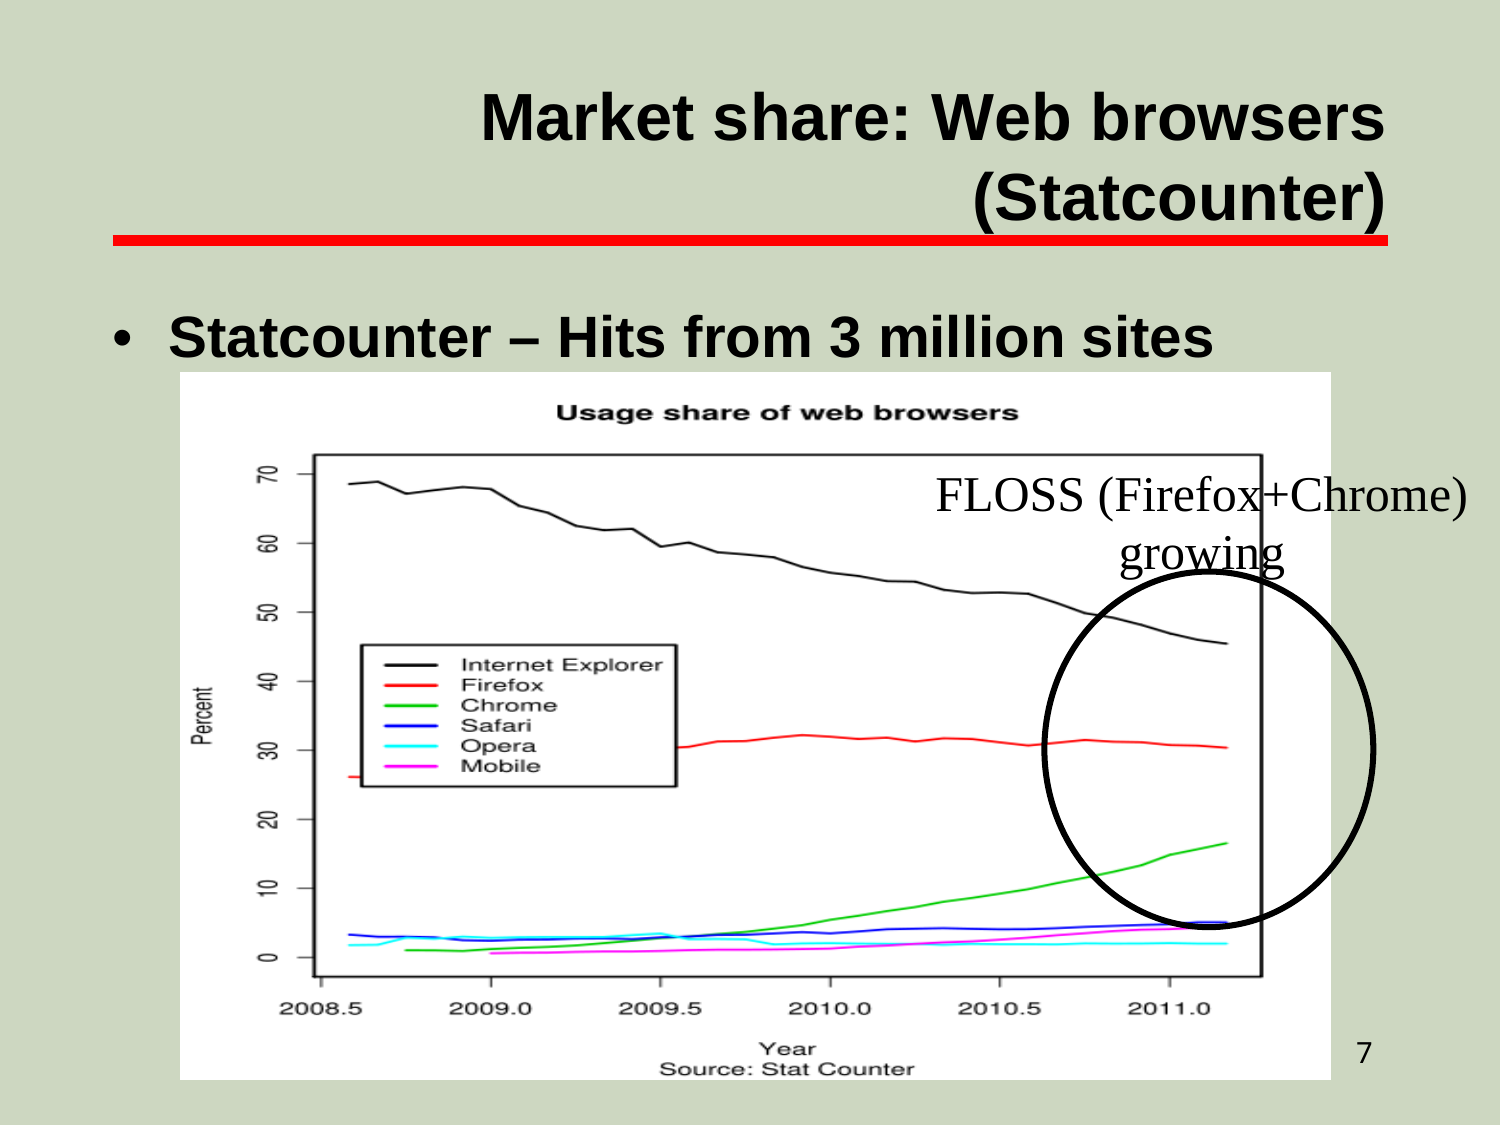

# Market share: Web browsers (Statcounter)
Statcounter – Hits from 3 million sites
FLOSS (Firefox+Chrome)
growing